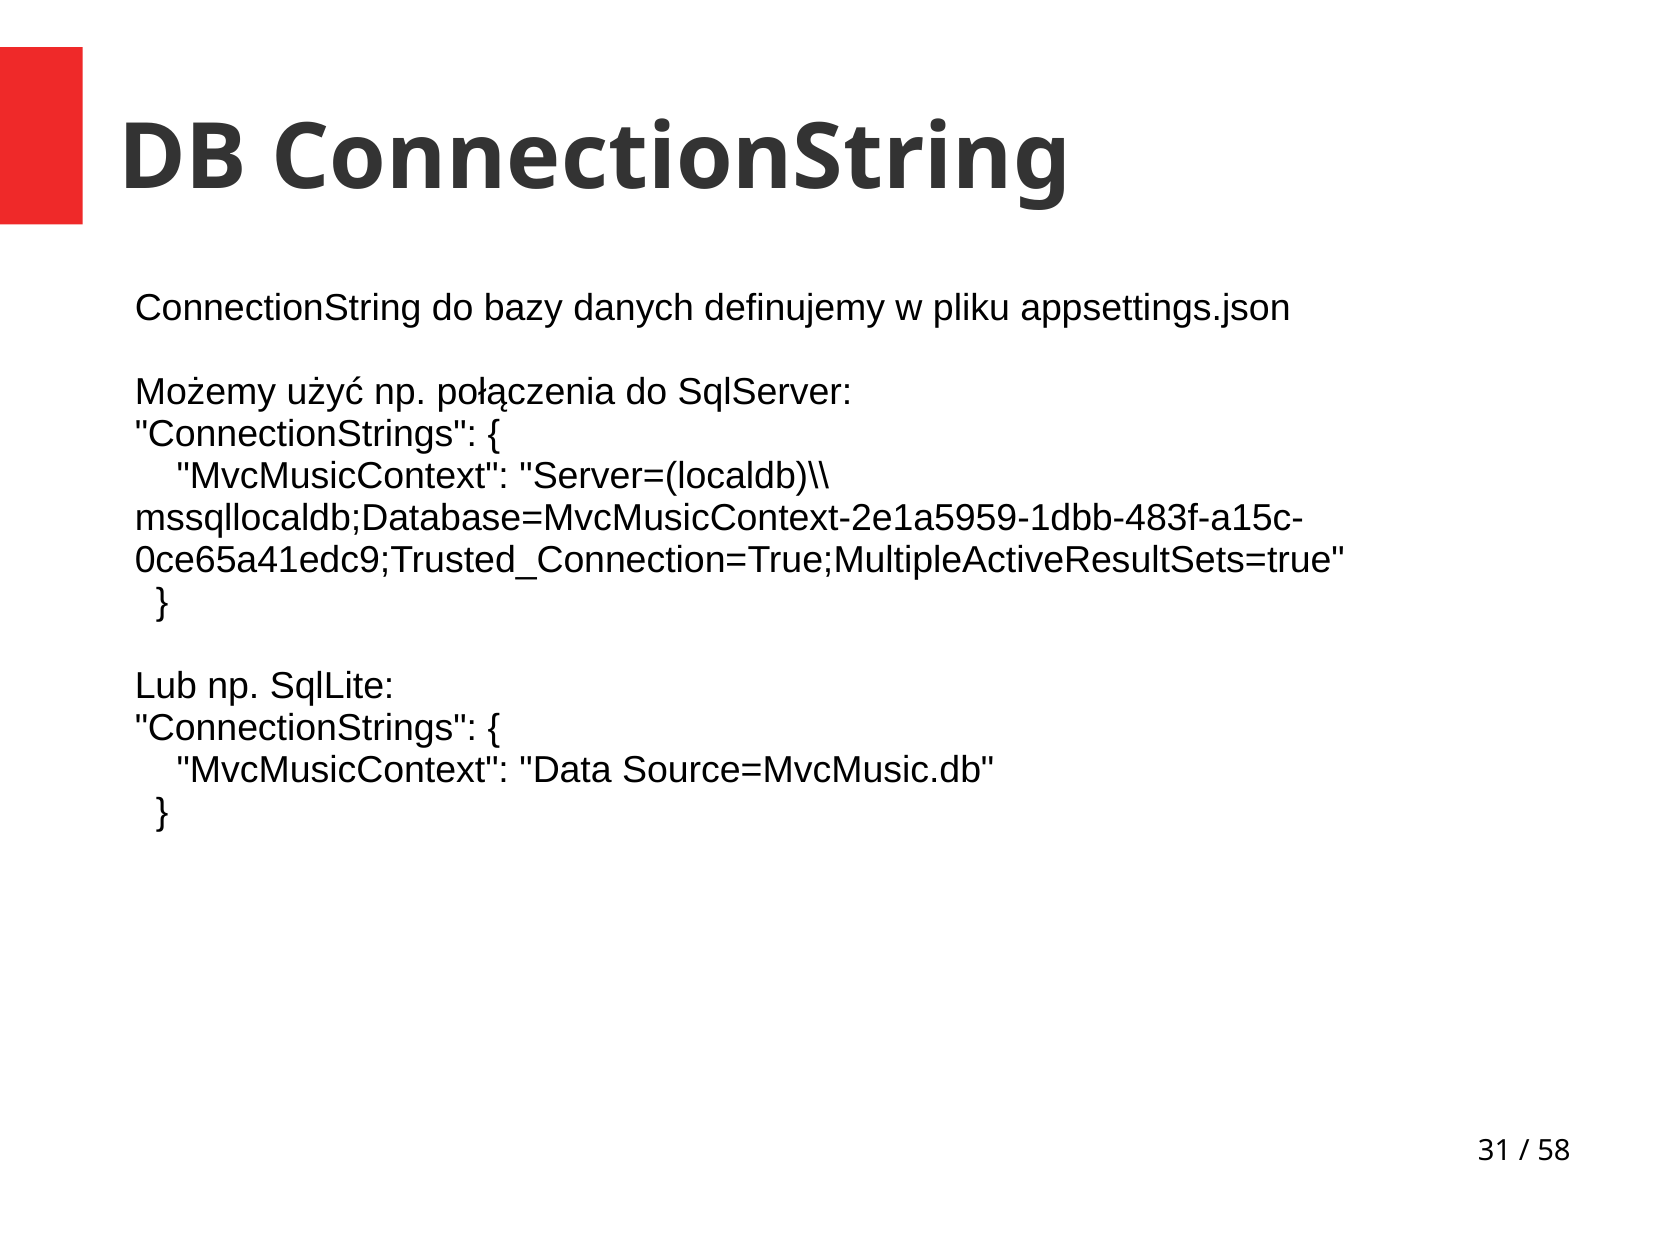

# DB ConnectionString
ConnectionString do bazy danych definujemy w pliku appsettings.json
Możemy użyć np. połączenia do SqlServer:
"ConnectionStrings": {
 "MvcMusicContext": "Server=(localdb)\\mssqllocaldb;Database=MvcMusicContext-2e1a5959-1dbb-483f-a15c-0ce65a41edc9;Trusted_Connection=True;MultipleActiveResultSets=true"
 }
Lub np. SqlLite:
"ConnectionStrings": {
 "MvcMusicContext": "Data Source=MvcMusic.db"
 }
31